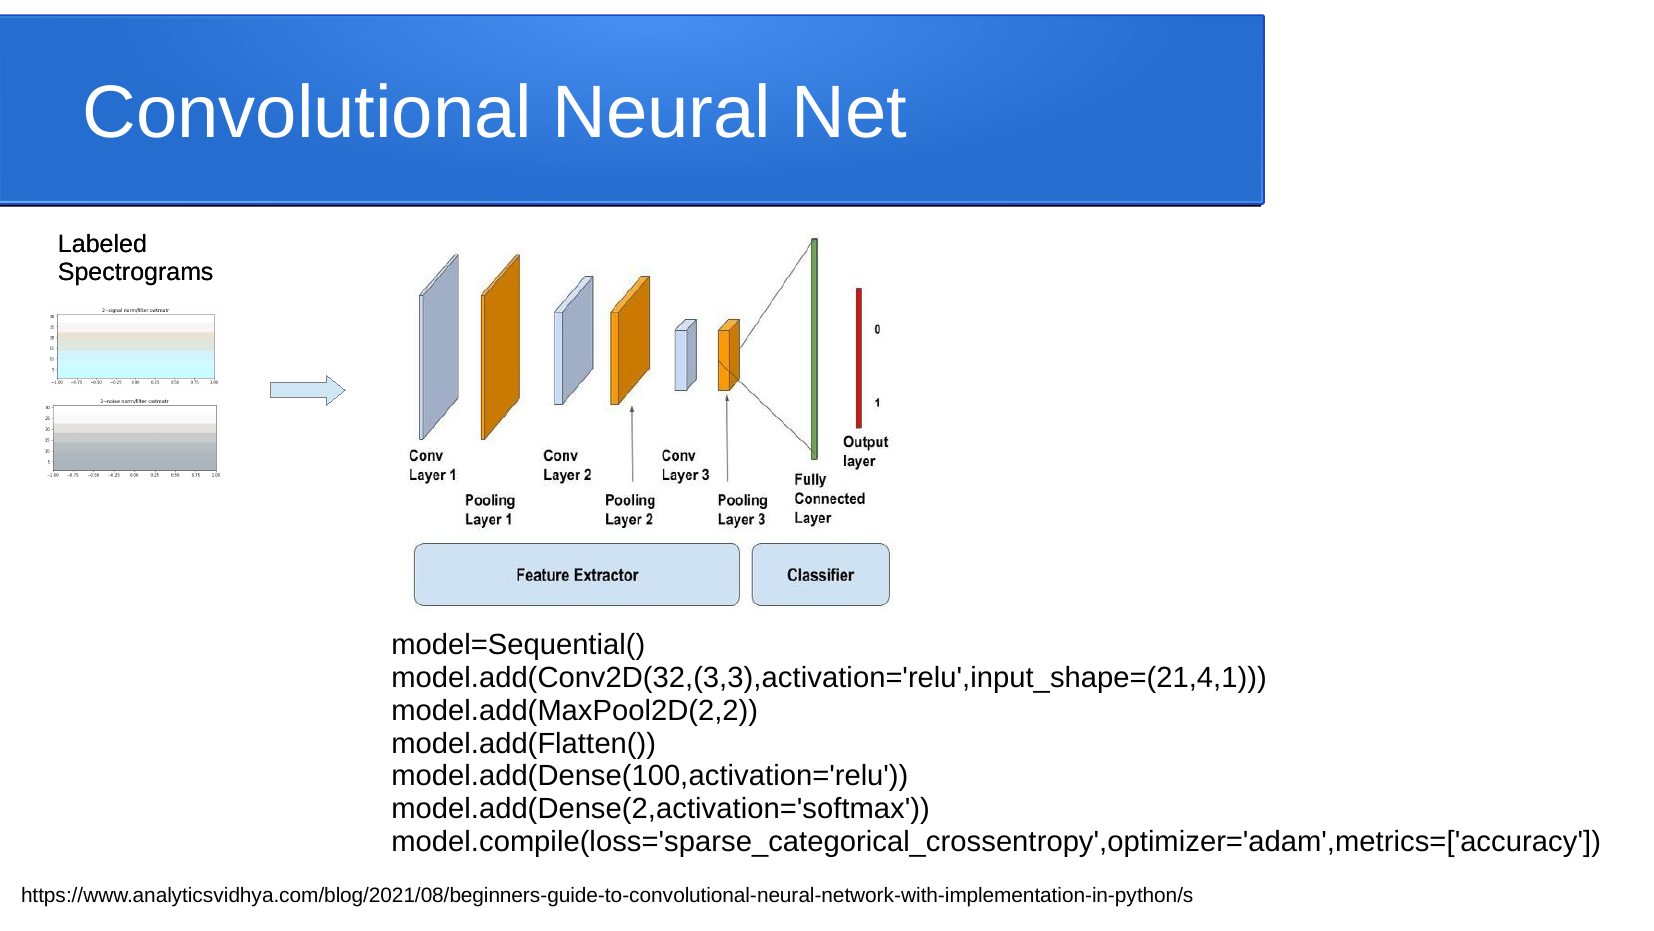

# Convolutional Neural Net
Labeled
Spectrograms
Labeled
Spectrograms
model=Sequential()
model.add(Conv2D(32,(3,3),activation='relu',input_shape=(21,4,1)))
model.add(MaxPool2D(2,2))
model.add(Flatten())
model.add(Dense(100,activation='relu'))
model.add(Dense(2,activation='softmax'))
model.compile(loss='sparse_categorical_crossentropy',optimizer='adam',metrics=['accuracy'])
https://www.analyticsvidhya.com/blog/2021/08/beginners-guide-to-convolutional-neural-network-with-implementation-in-python/s